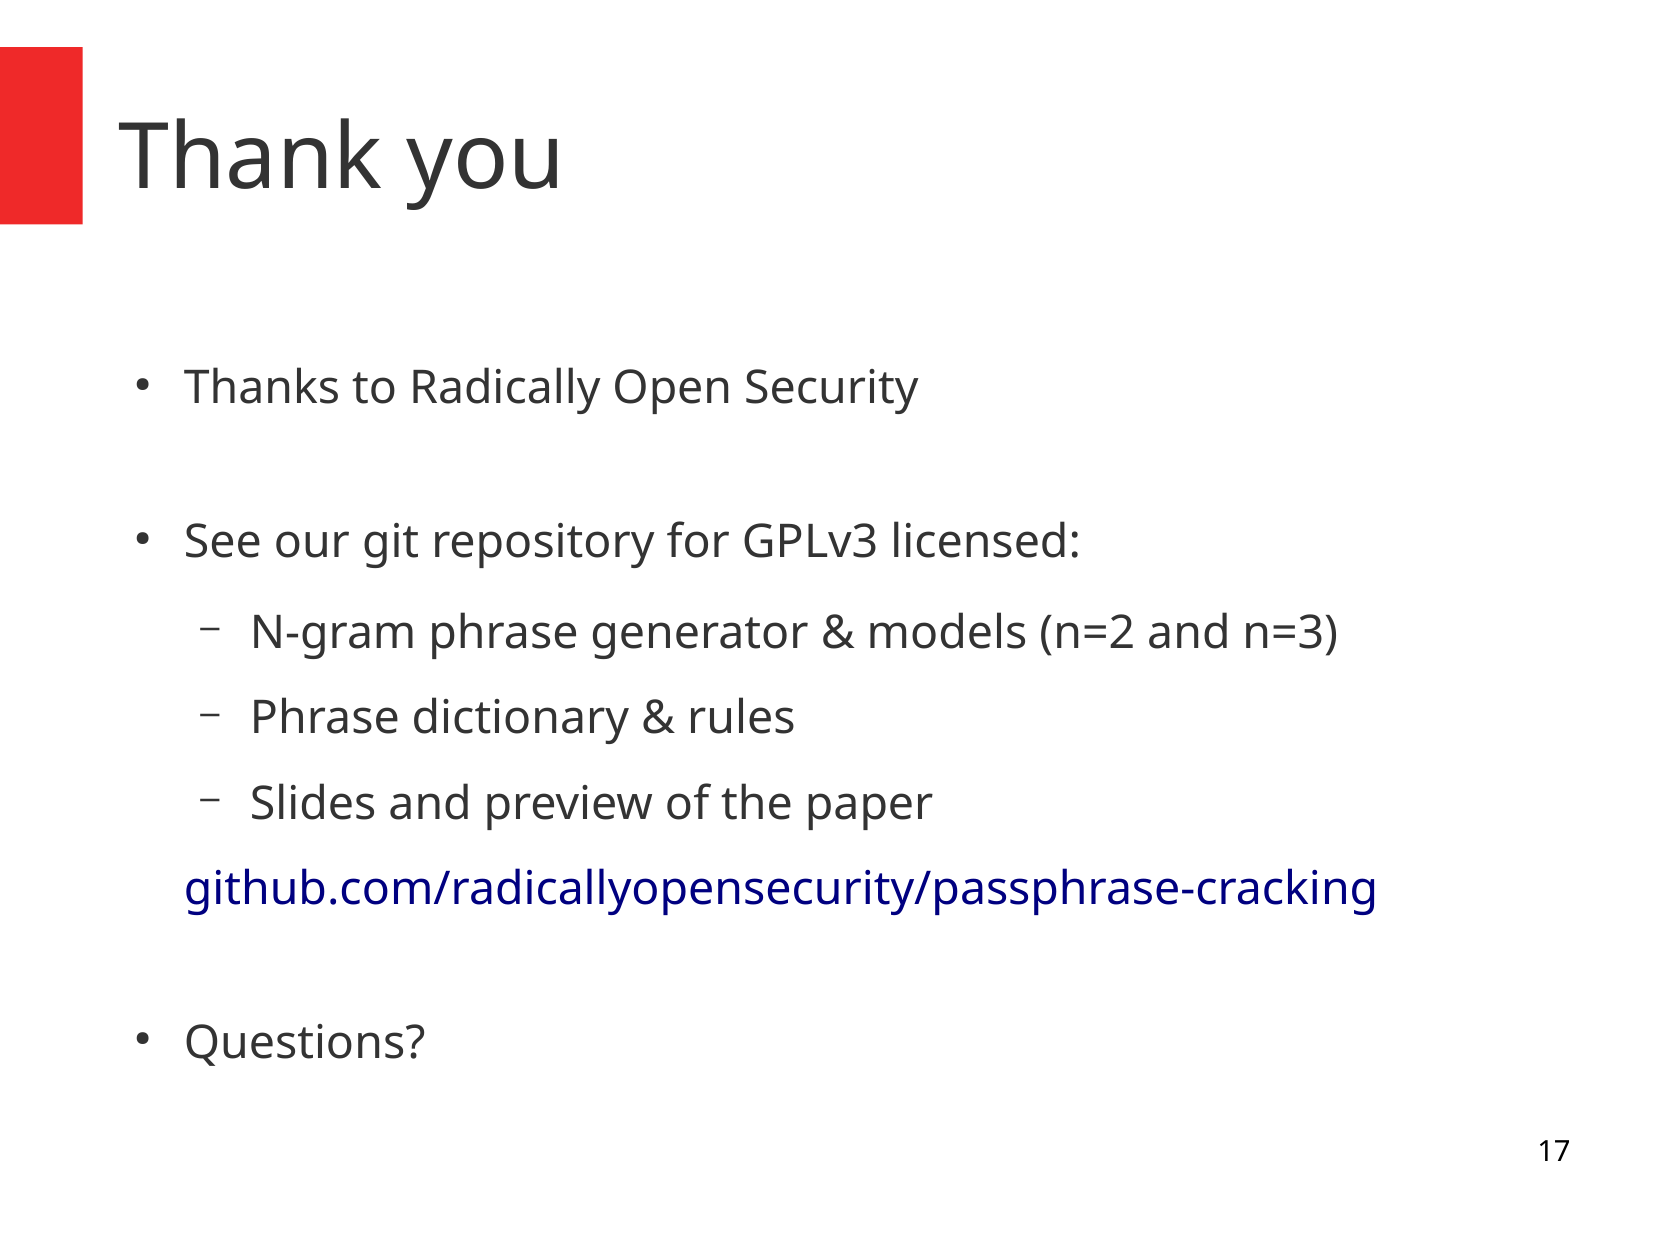

# Thank you
Thanks to Radically Open Security
See our git repository for GPLv3 licensed:
N-gram phrase generator & models (n=2 and n=3)
Phrase dictionary & rules
Slides and preview of the paper
github.com/radicallyopensecurity/passphrase-cracking
Questions?
17